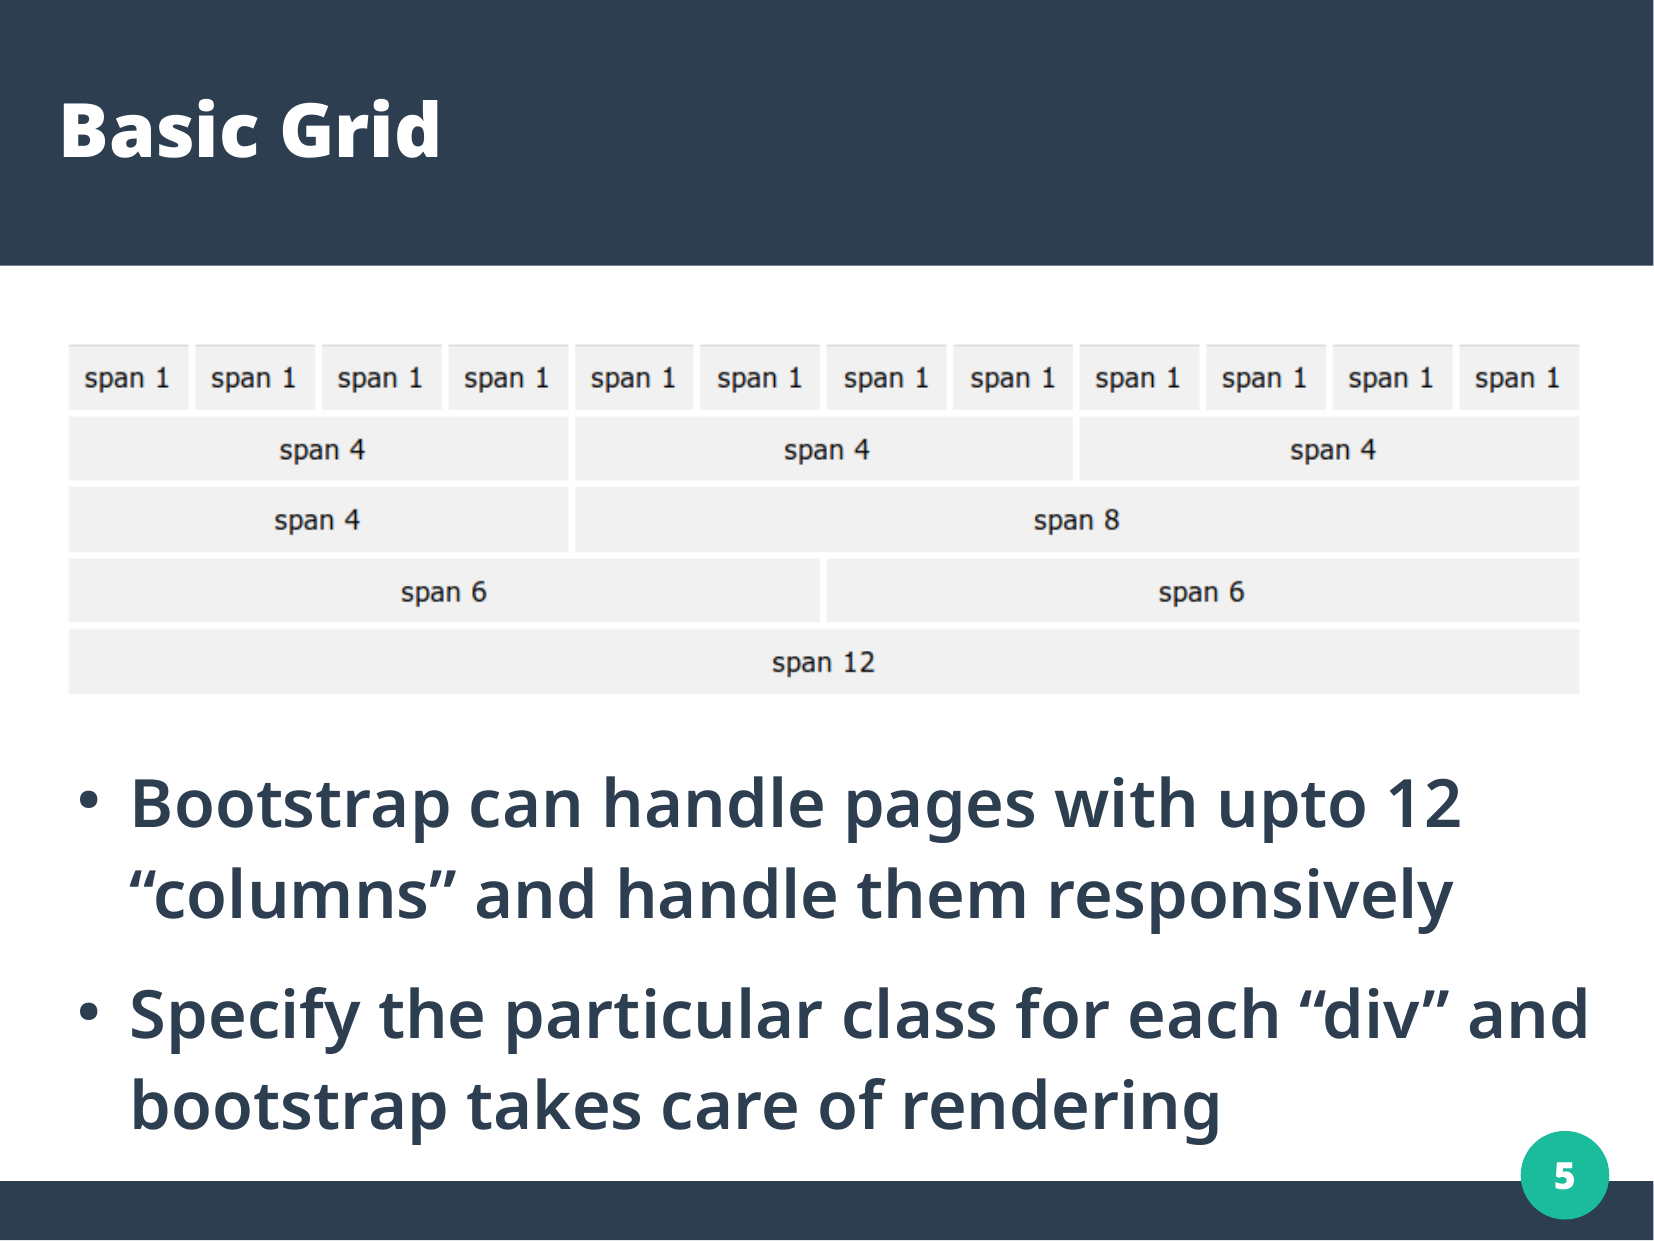

# Basic Grid
Bootstrap can handle pages with upto 12 “columns” and handle them responsively
Specify the particular class for each “div” and bootstrap takes care of rendering
5